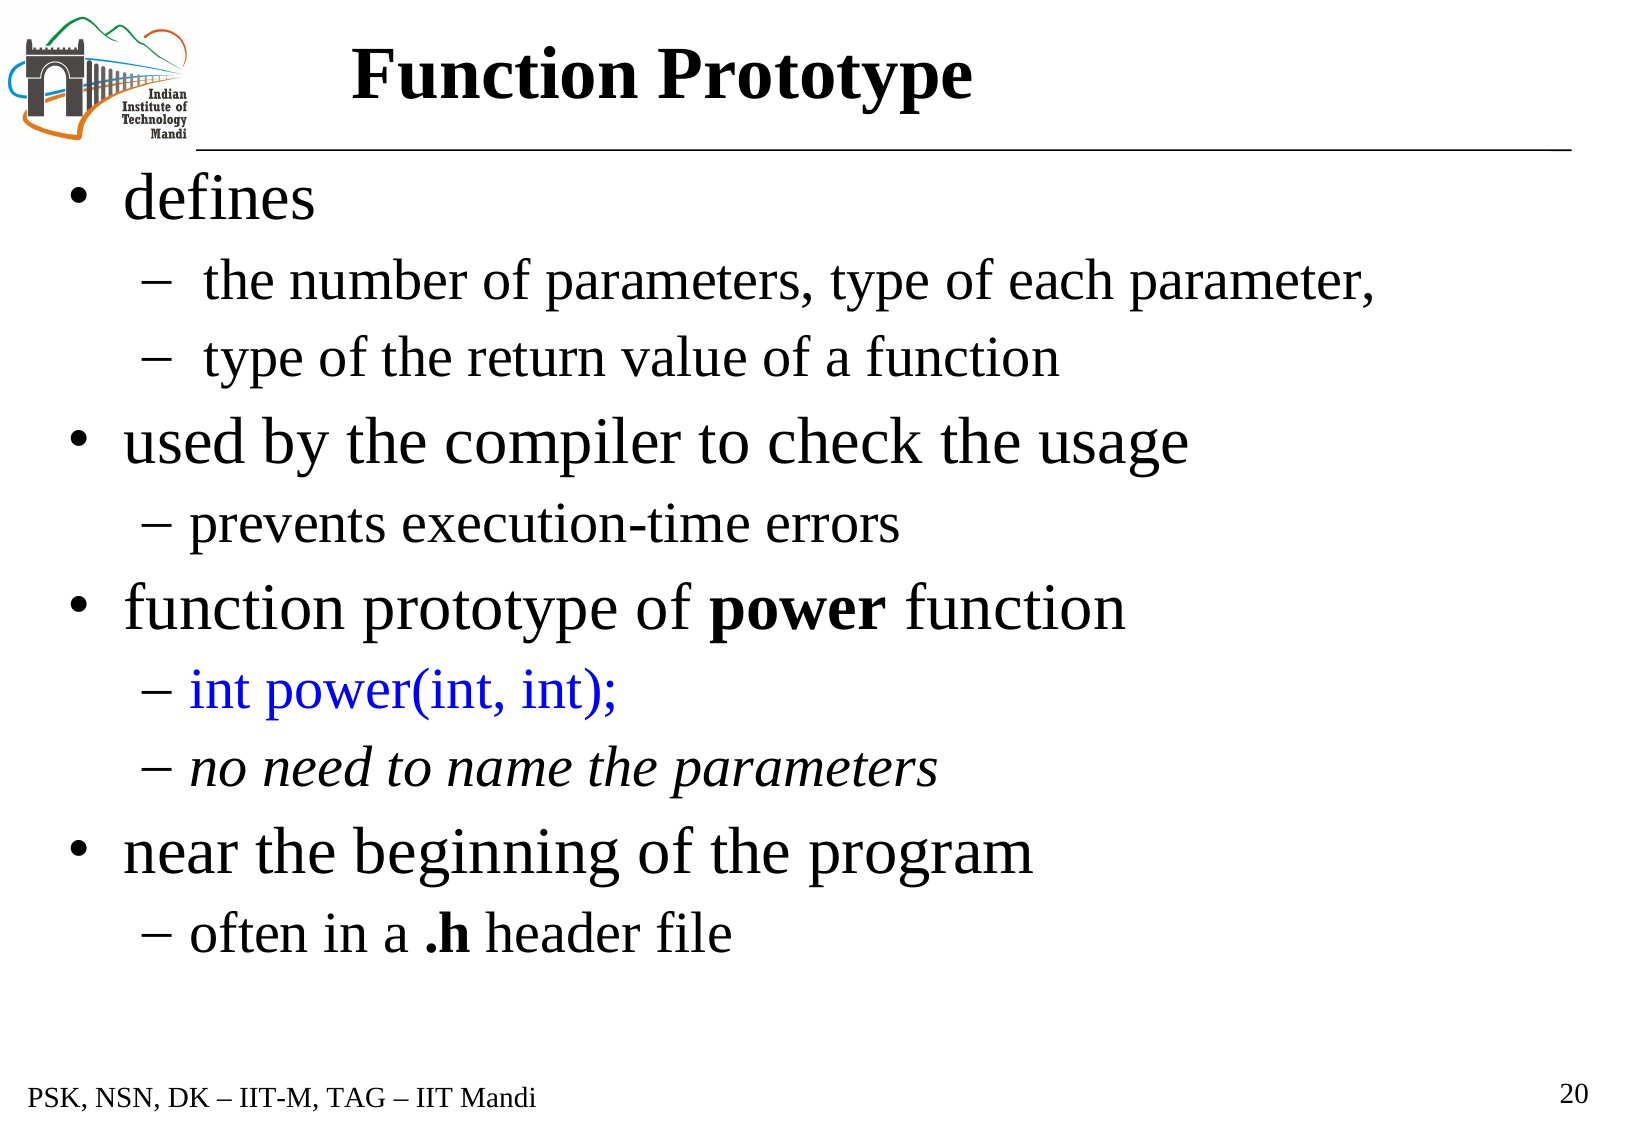

# Function Prototype
defines
 the number of parameters, type of each parameter,
 type of the return value of a function
used by the compiler to check the usage
prevents execution-time errors
function prototype of power function
int power(int, int);
no need to name the parameters
near the beginning of the program
often in a .h header file